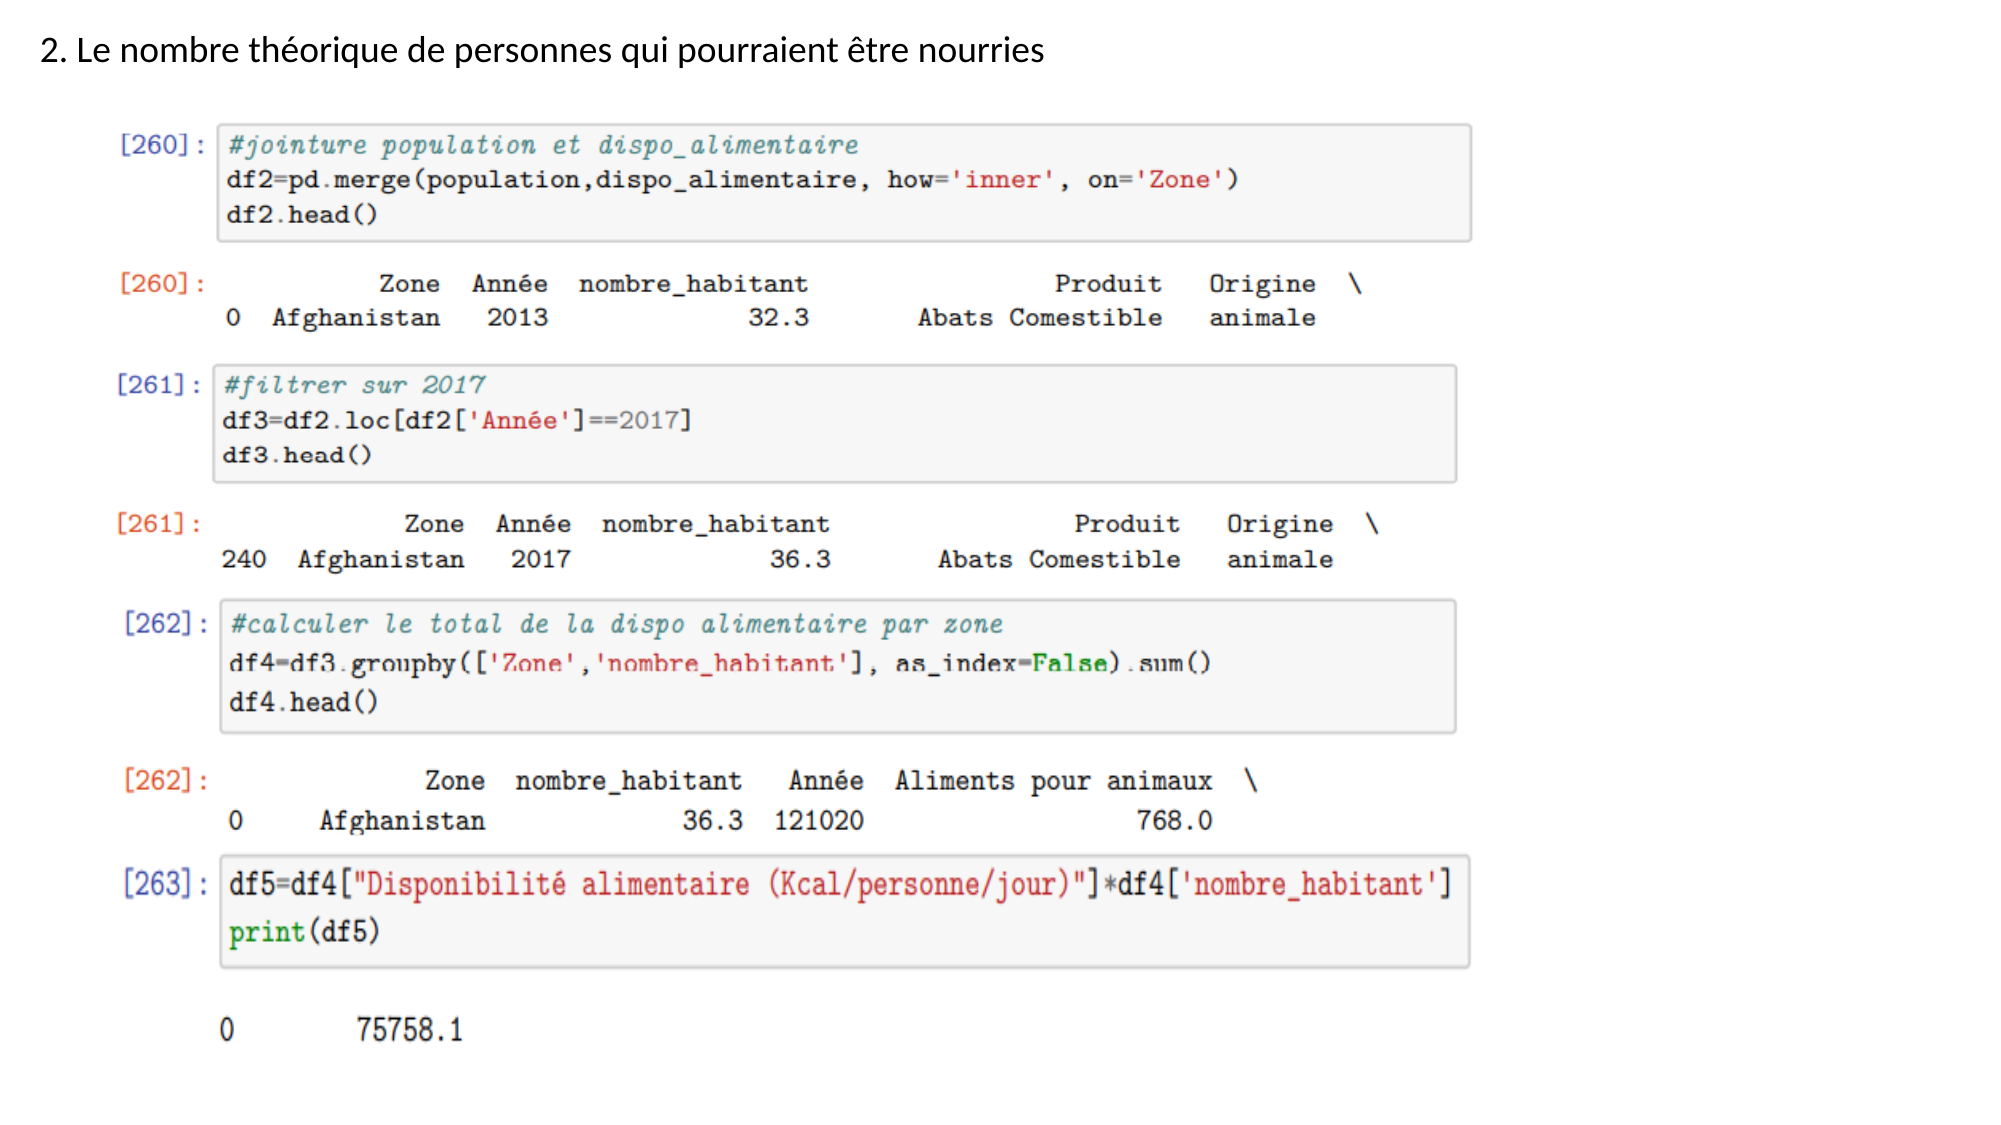

2. Le nombre théorique de personnes qui pourraient être nourries